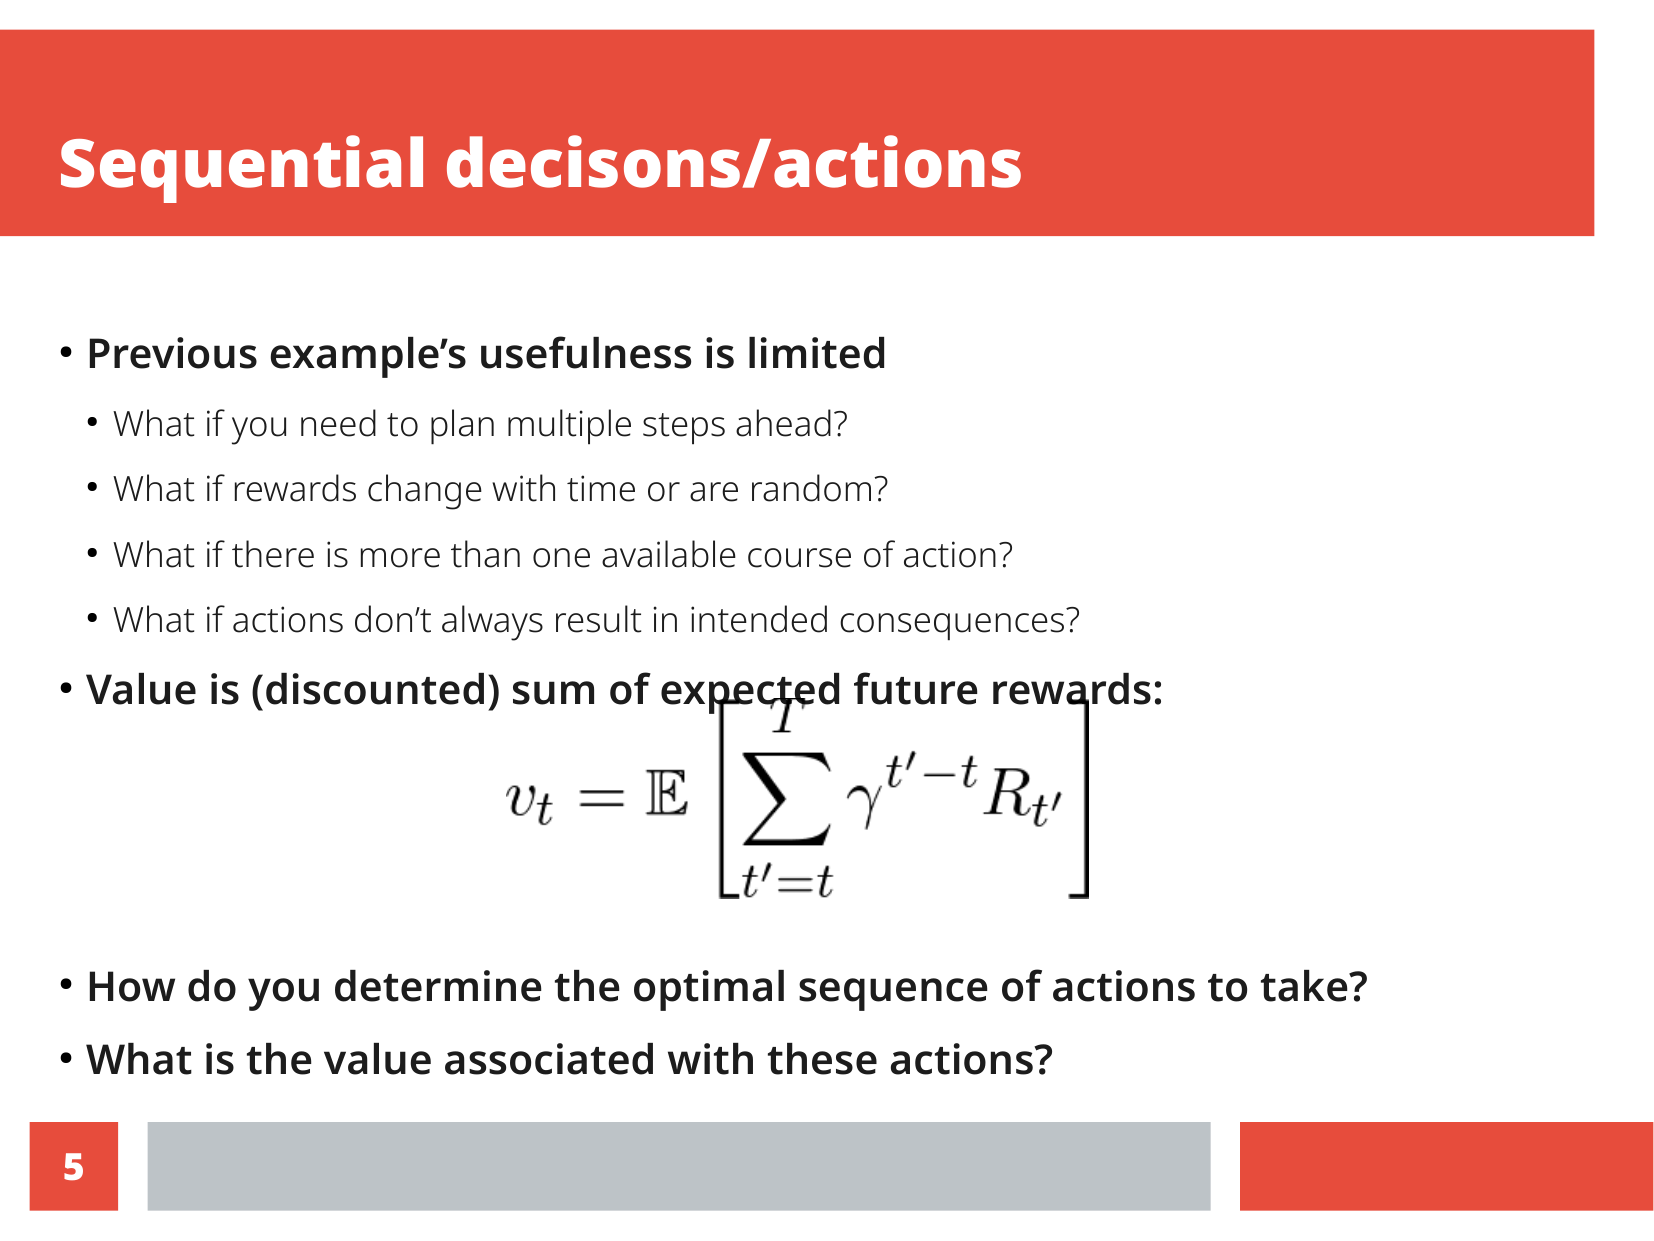

# Sequential decisons/actions
Previous example’s usefulness is limited
What if you need to plan multiple steps ahead?
What if rewards change with time or are random?
What if there is more than one available course of action?
What if actions don’t always result in intended consequences?
Value is (discounted) sum of expected future rewards:
How do you determine the optimal sequence of actions to take?
What is the value associated with these actions?
5